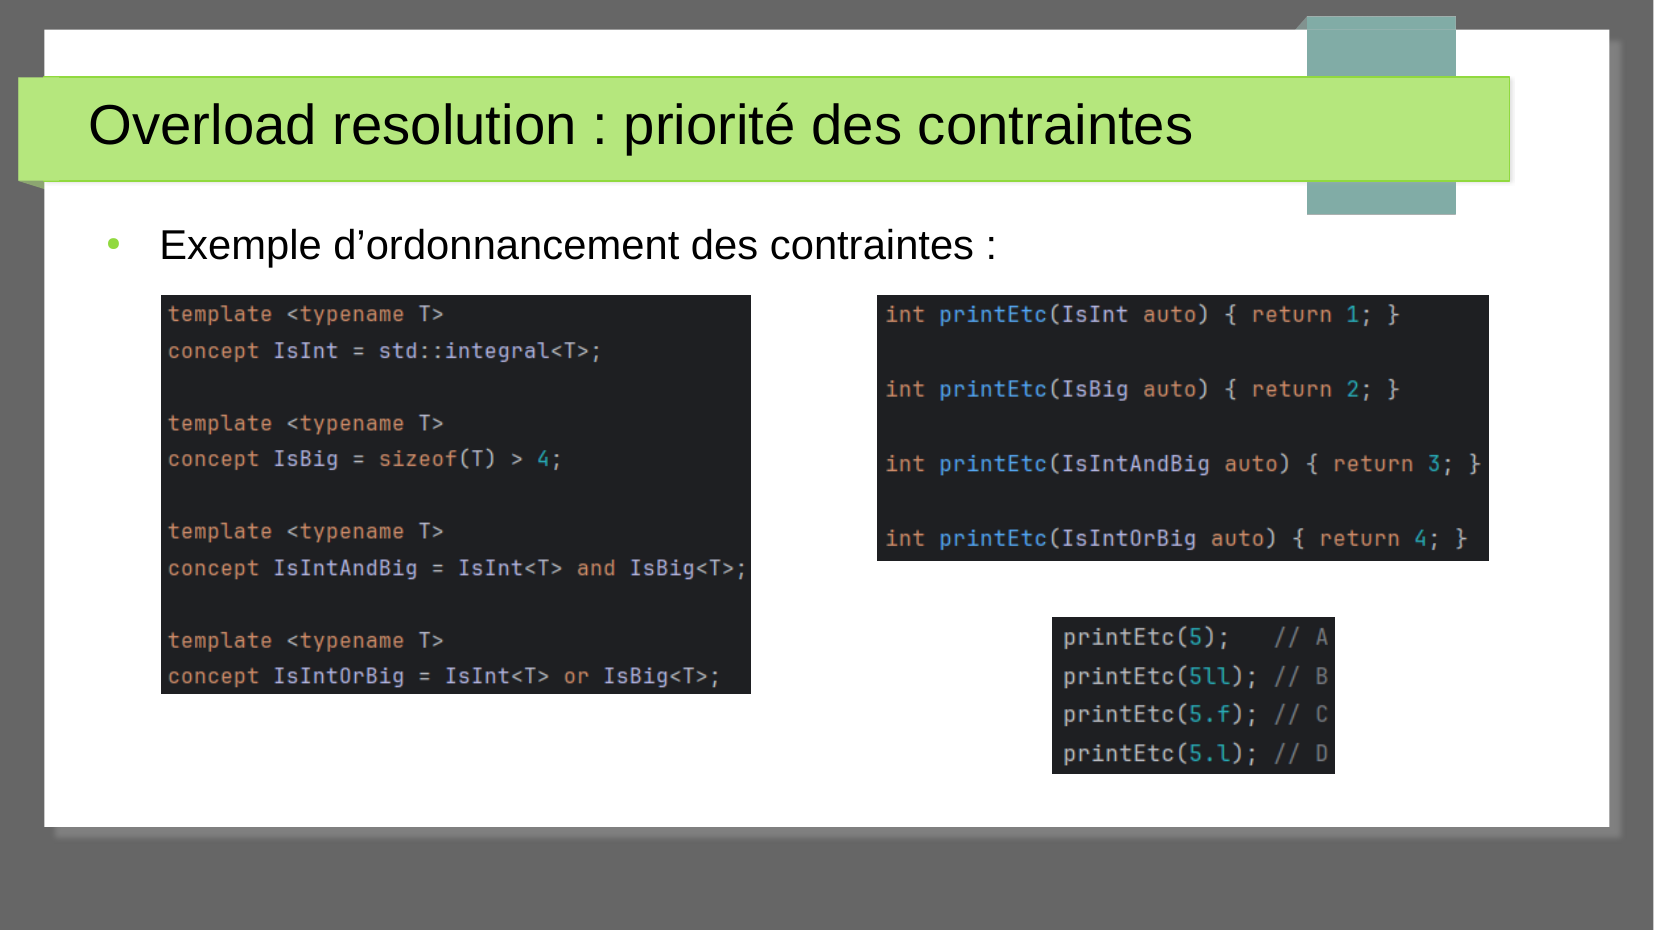

# Overload resolution : priorité des contraintes
Exemple d’ordonnancement des contraintes :